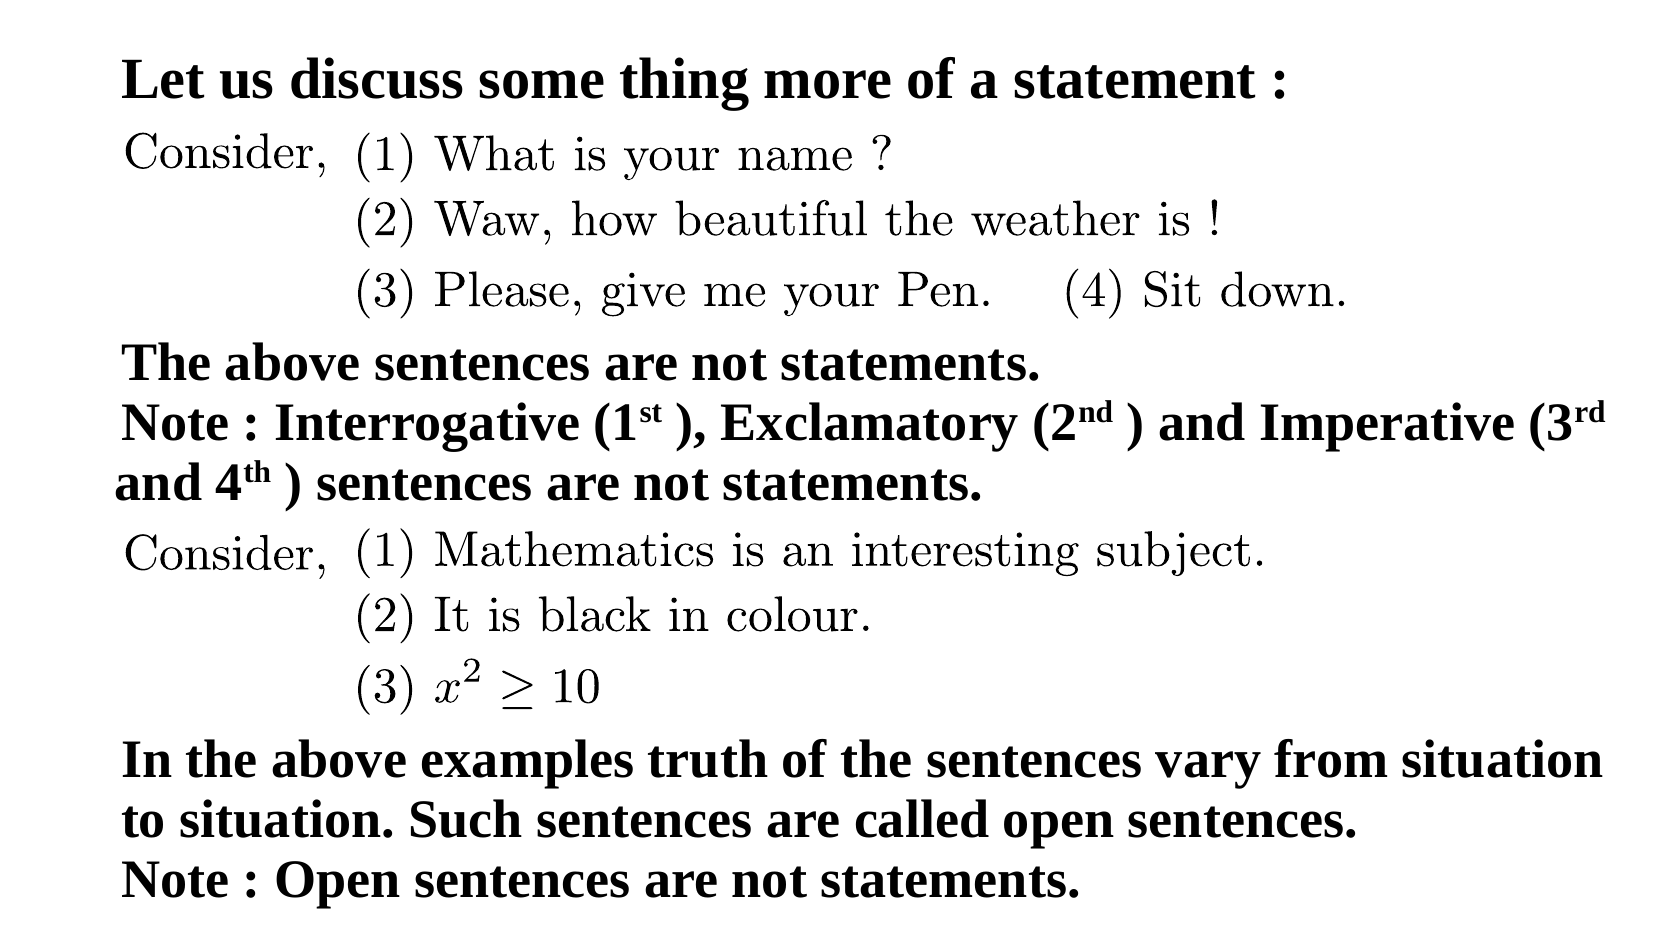

# Let us discuss some thing more of a statement :
	The above sentences are not statements.
	Note : Interrogative (1st ), Exclamatory (2nd ) and Imperative (3rd and 4th ) sentences are not statements.
	In the above examples truth of the sentences vary from situation
	to situation. Such sentences are called open sentences.
	Note : Open sentences are not statements.